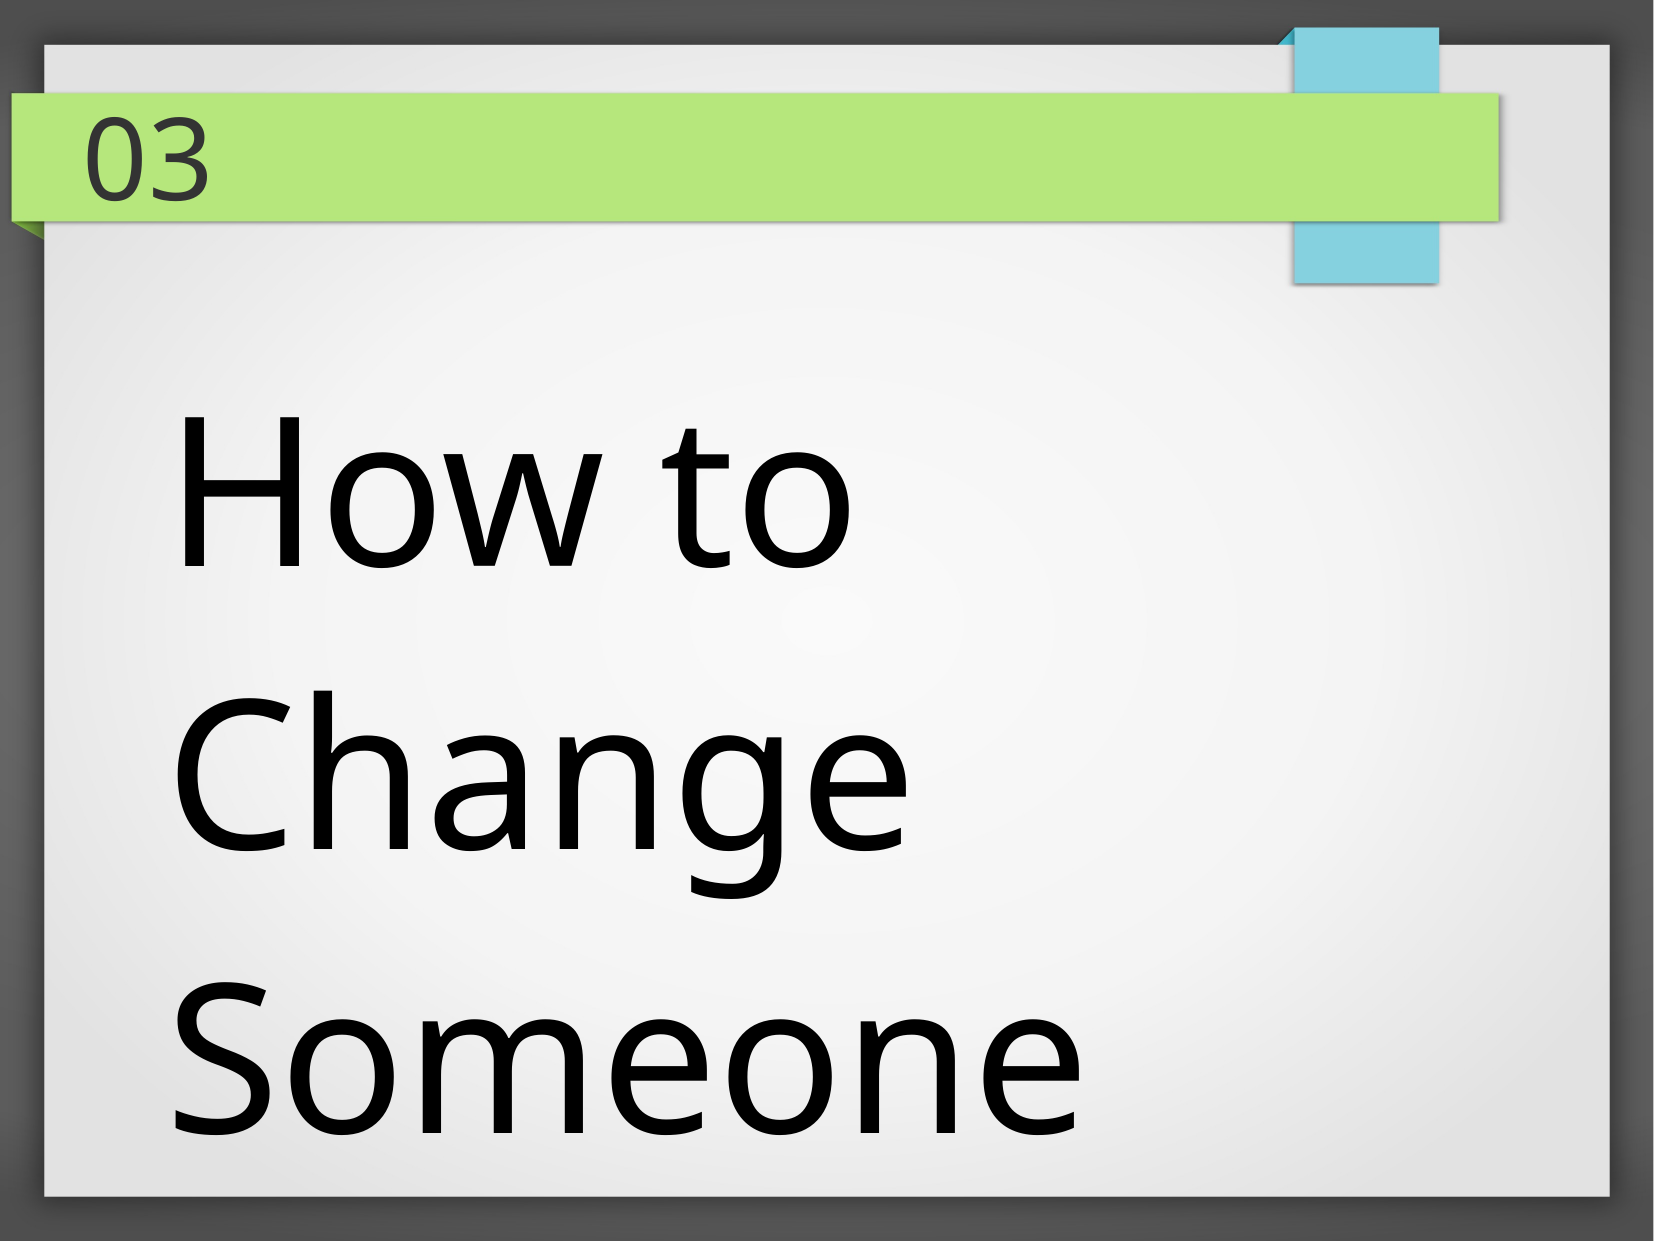

# 03
How to Change Someone Else’s Code